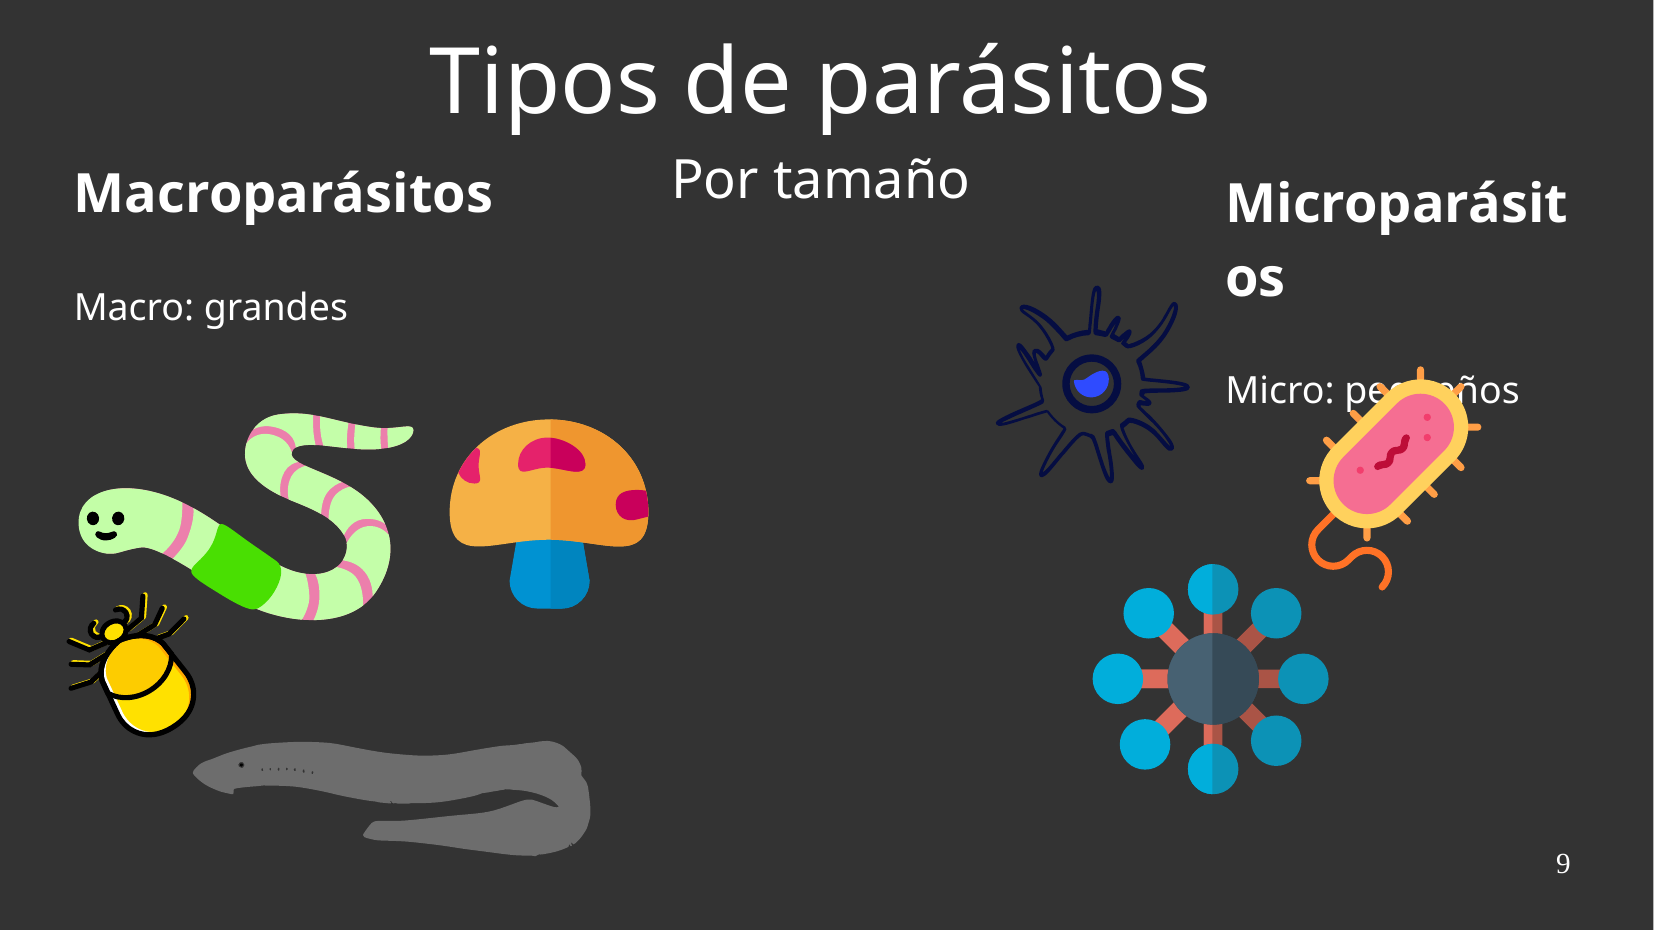

# Tipos de parásitos Por tamaño
Macroparásitos
Macro: grandes
Microparásitos
Micro: pequeños
9